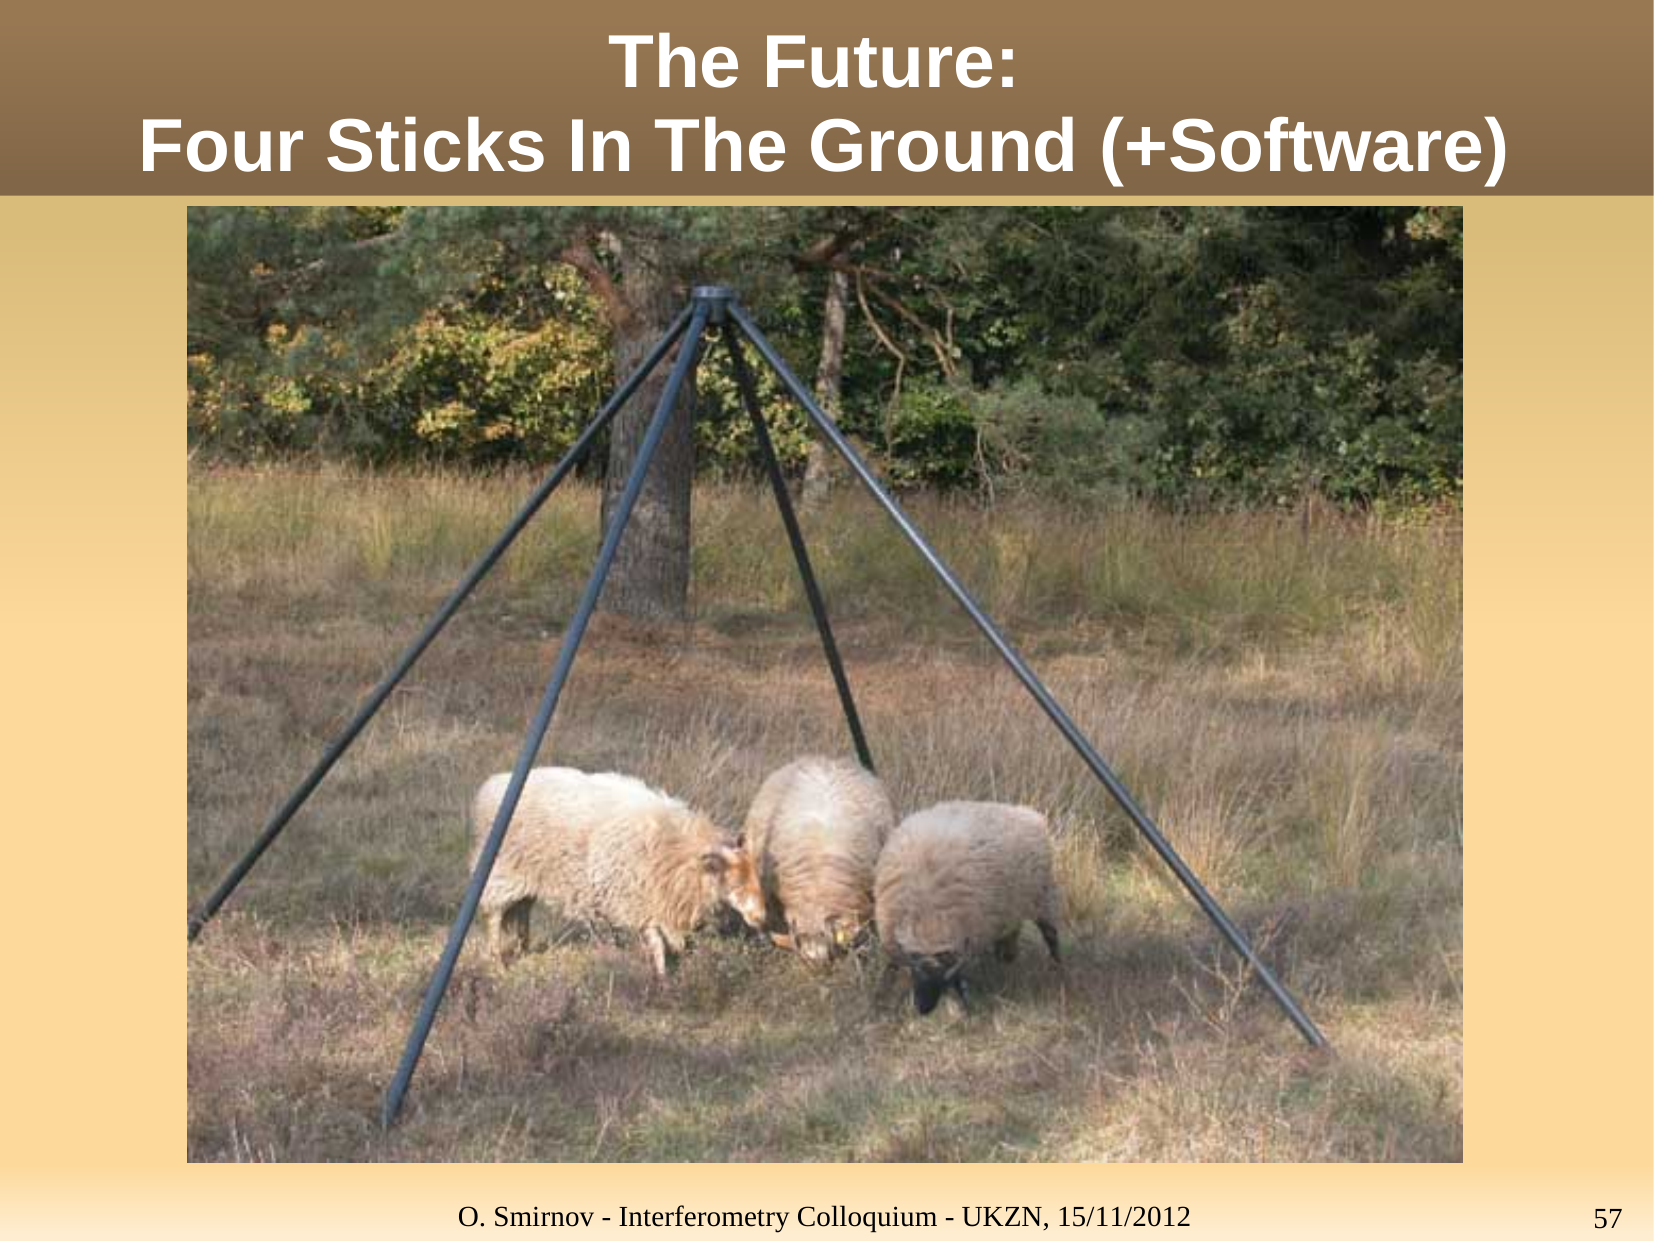

# The Future: Four Sticks In The Ground (+Software)
O. Smirnov - Interferometry Colloquium - UKZN, 15/11/2012
57